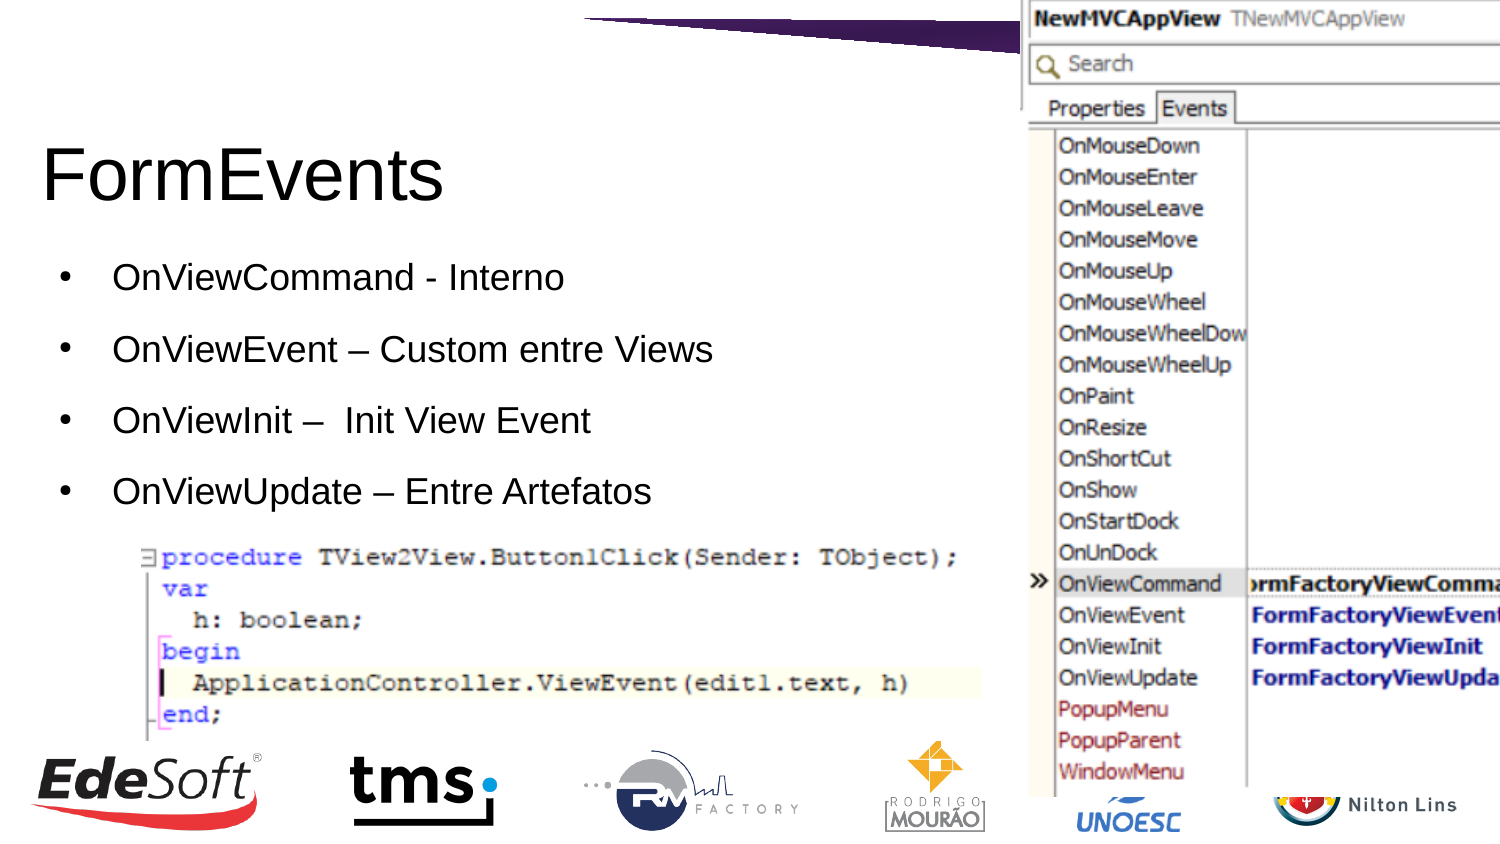

# FormEvents
OnViewCommand - Interno
OnViewEvent – Custom entre Views
OnViewInit – Init View Event
OnViewUpdate – Entre Artefatos